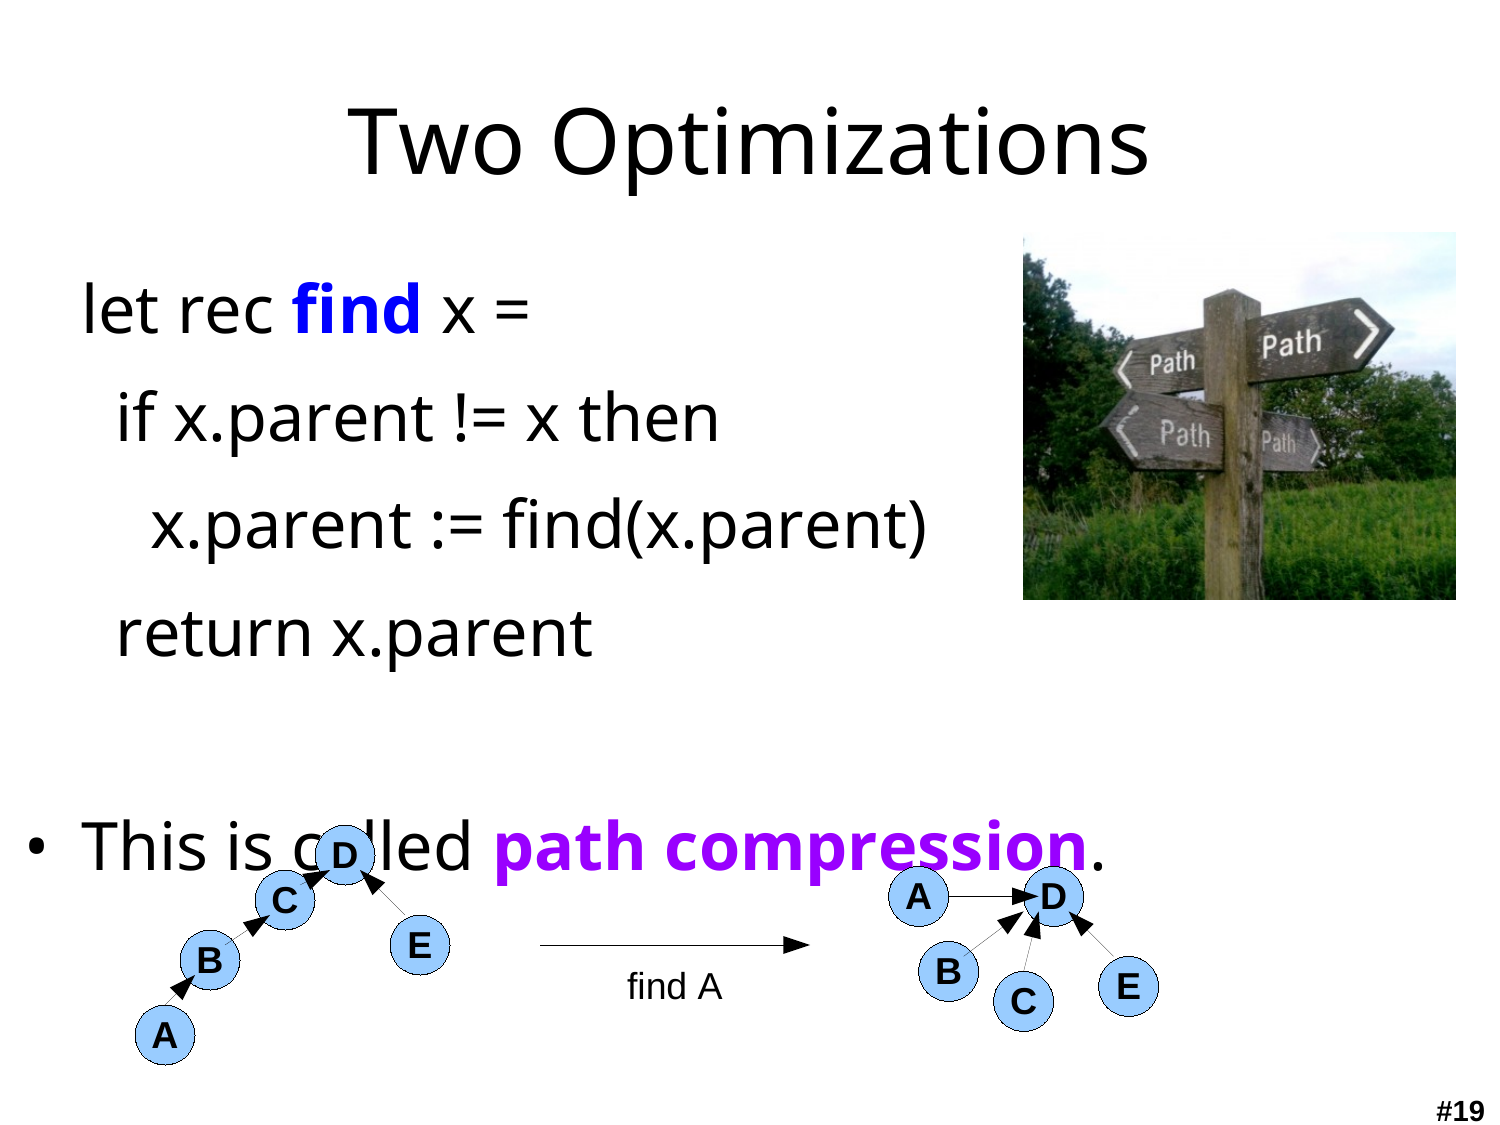

# Two Optimizations
let rec find x =
 if x.parent != x then
 x.parent := find(x.parent)
 return x.parent
This is called path compression.
D
A
D
C
E
B
B
find A
E
C
A
19